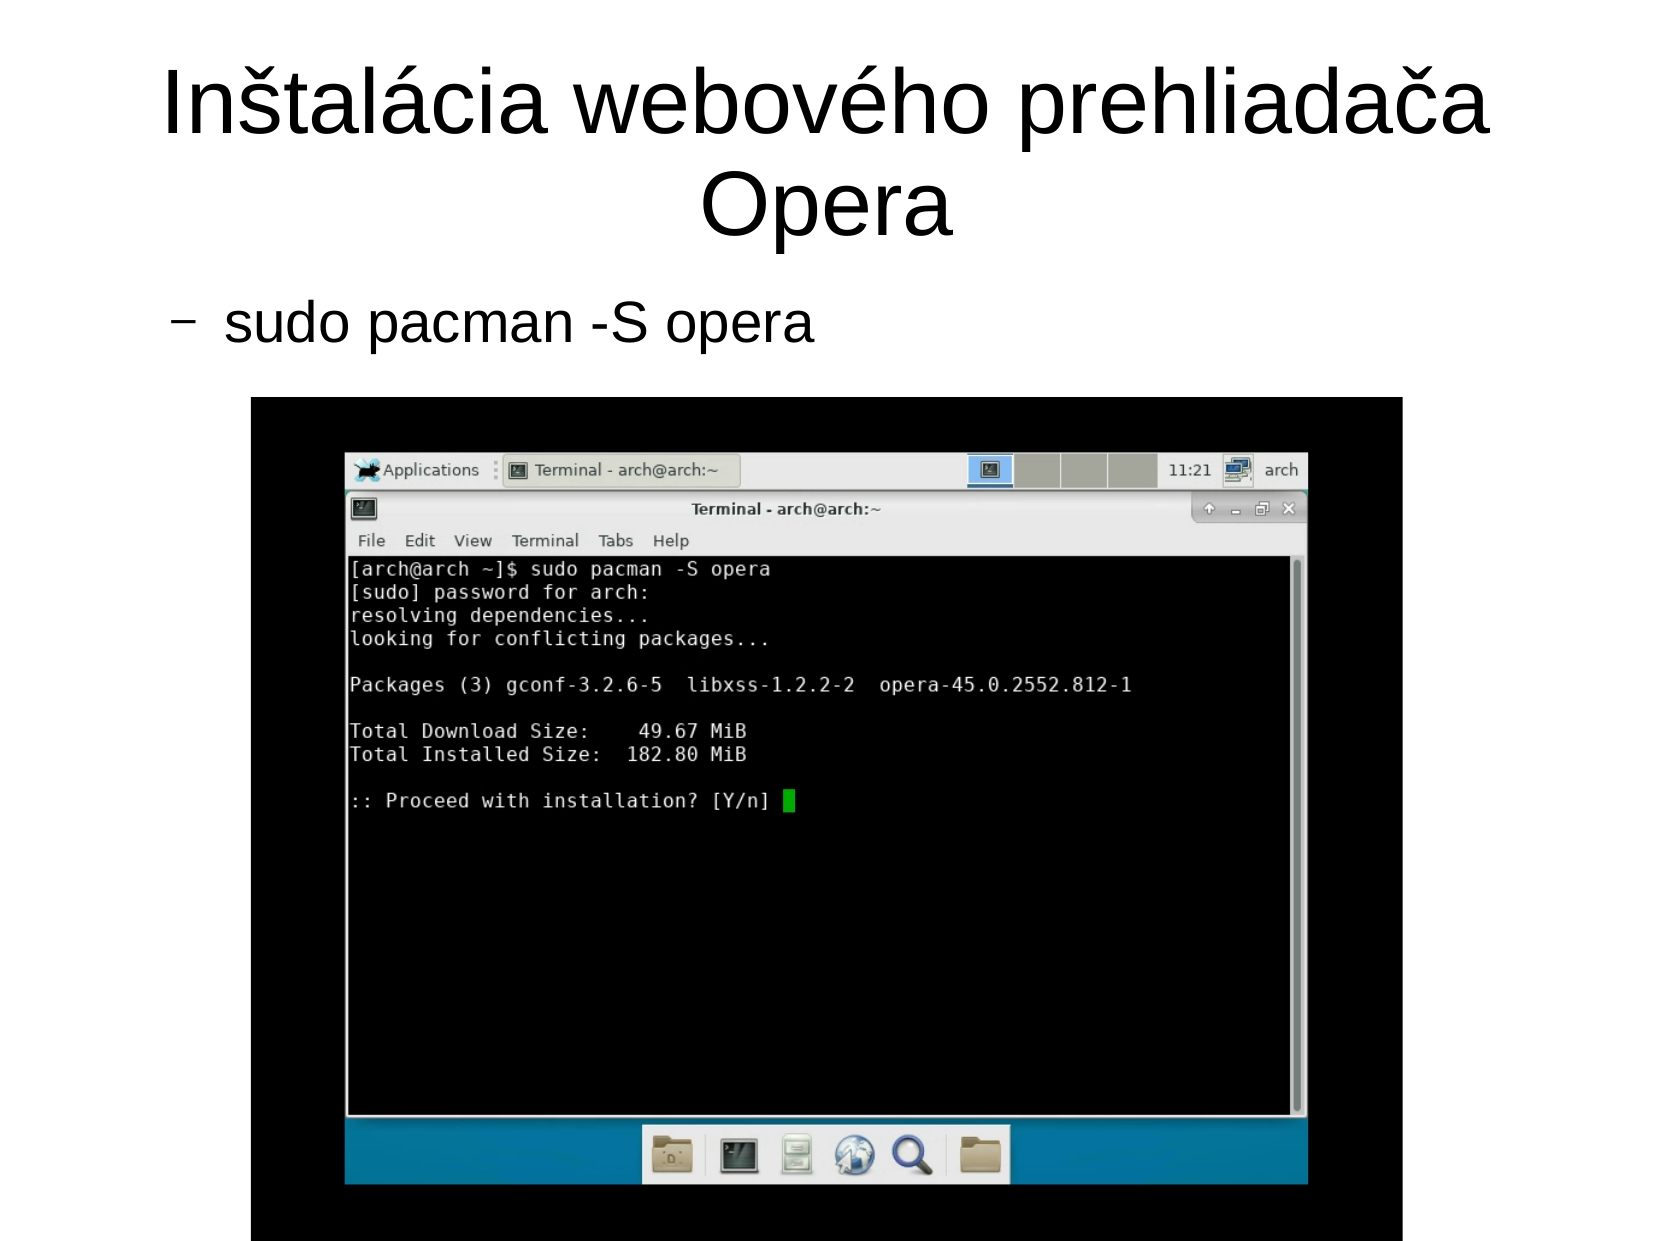

# Inštalácia webového prehliadača Opera
sudo pacman -S opera